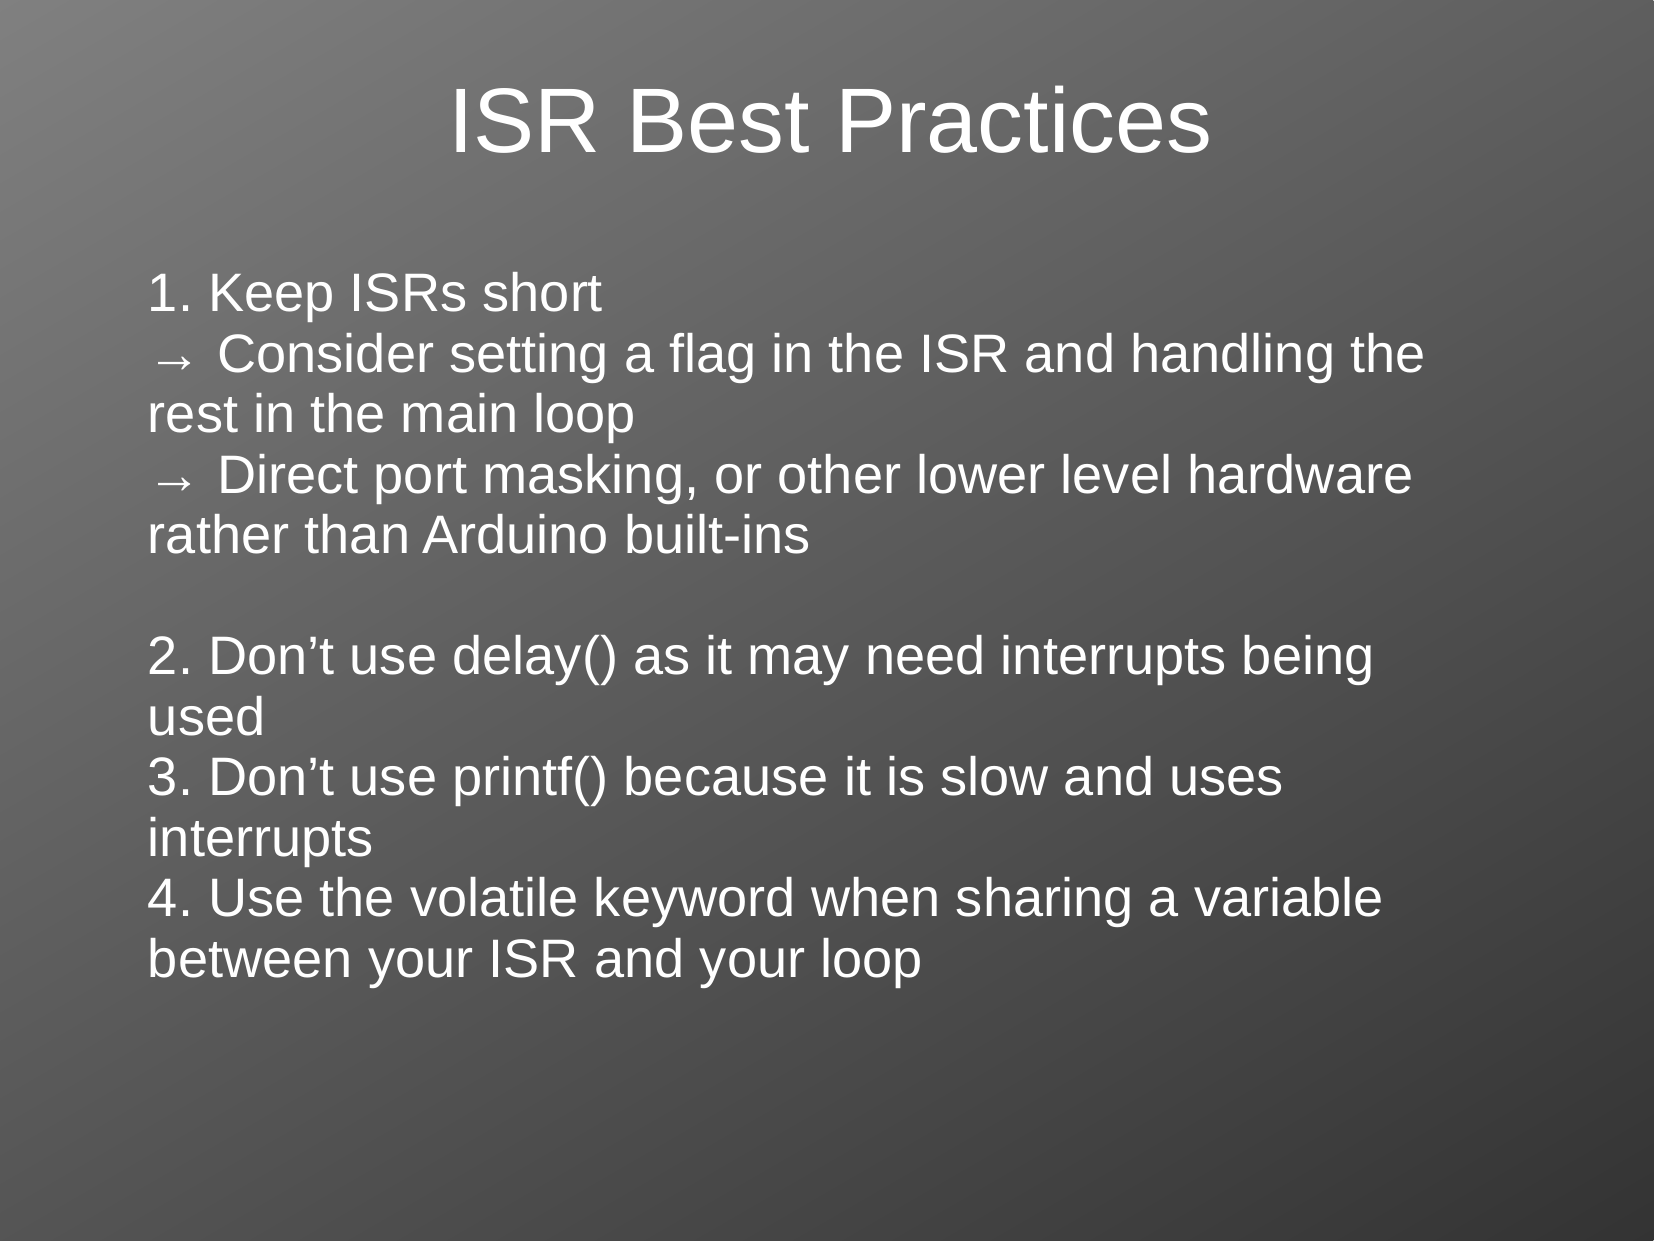

# ISR Best Practices
1. Keep ISRs short
→ Consider setting a flag in the ISR and handling the rest in the main loop
→ Direct port masking, or other lower level hardware rather than Arduino built-ins
2. Don’t use delay() as it may need interrupts being used
3. Don’t use printf() because it is slow and uses interrupts
4. Use the volatile keyword when sharing a variable between your ISR and your loop